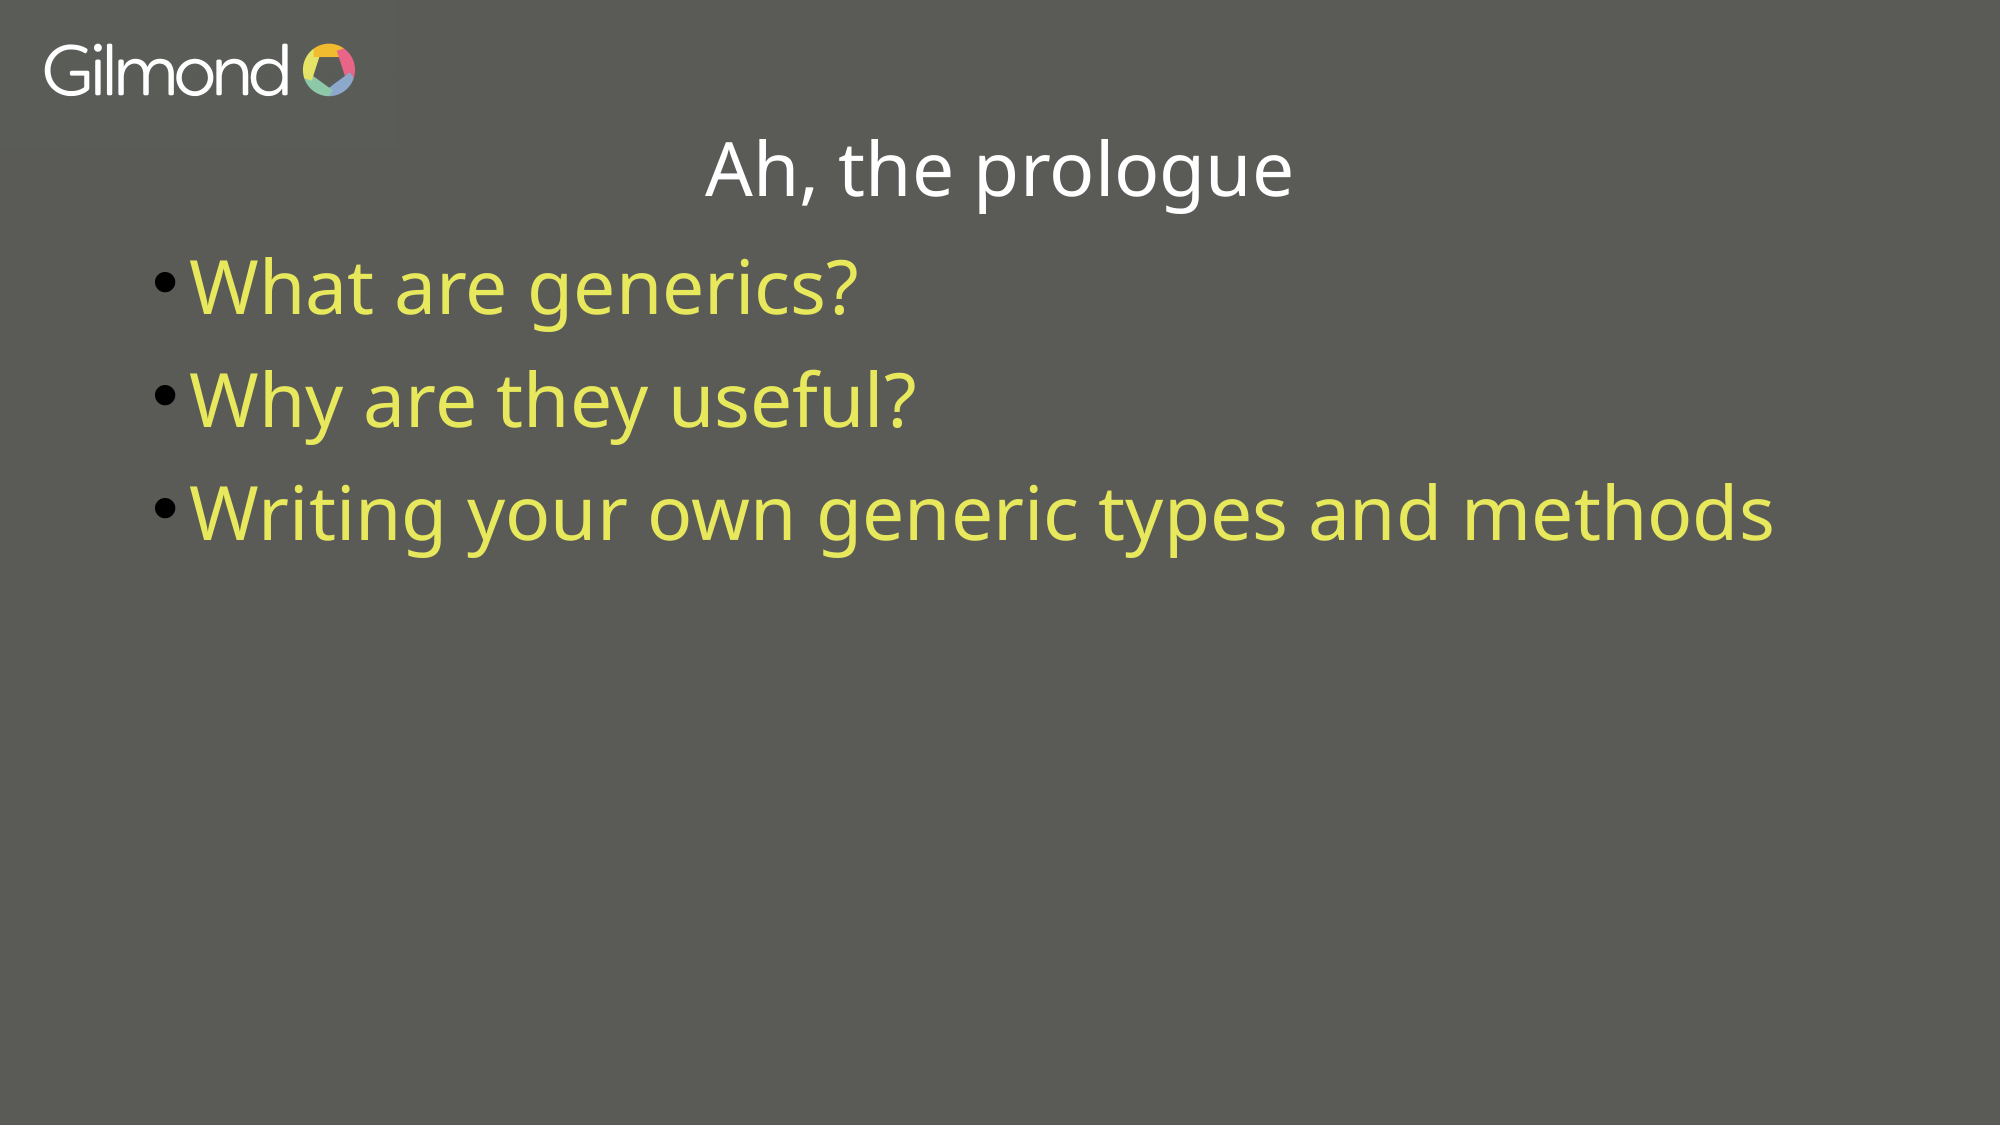

# Ah, the prologue
What are generics?
Why are they useful?
Writing your own generic types and methods